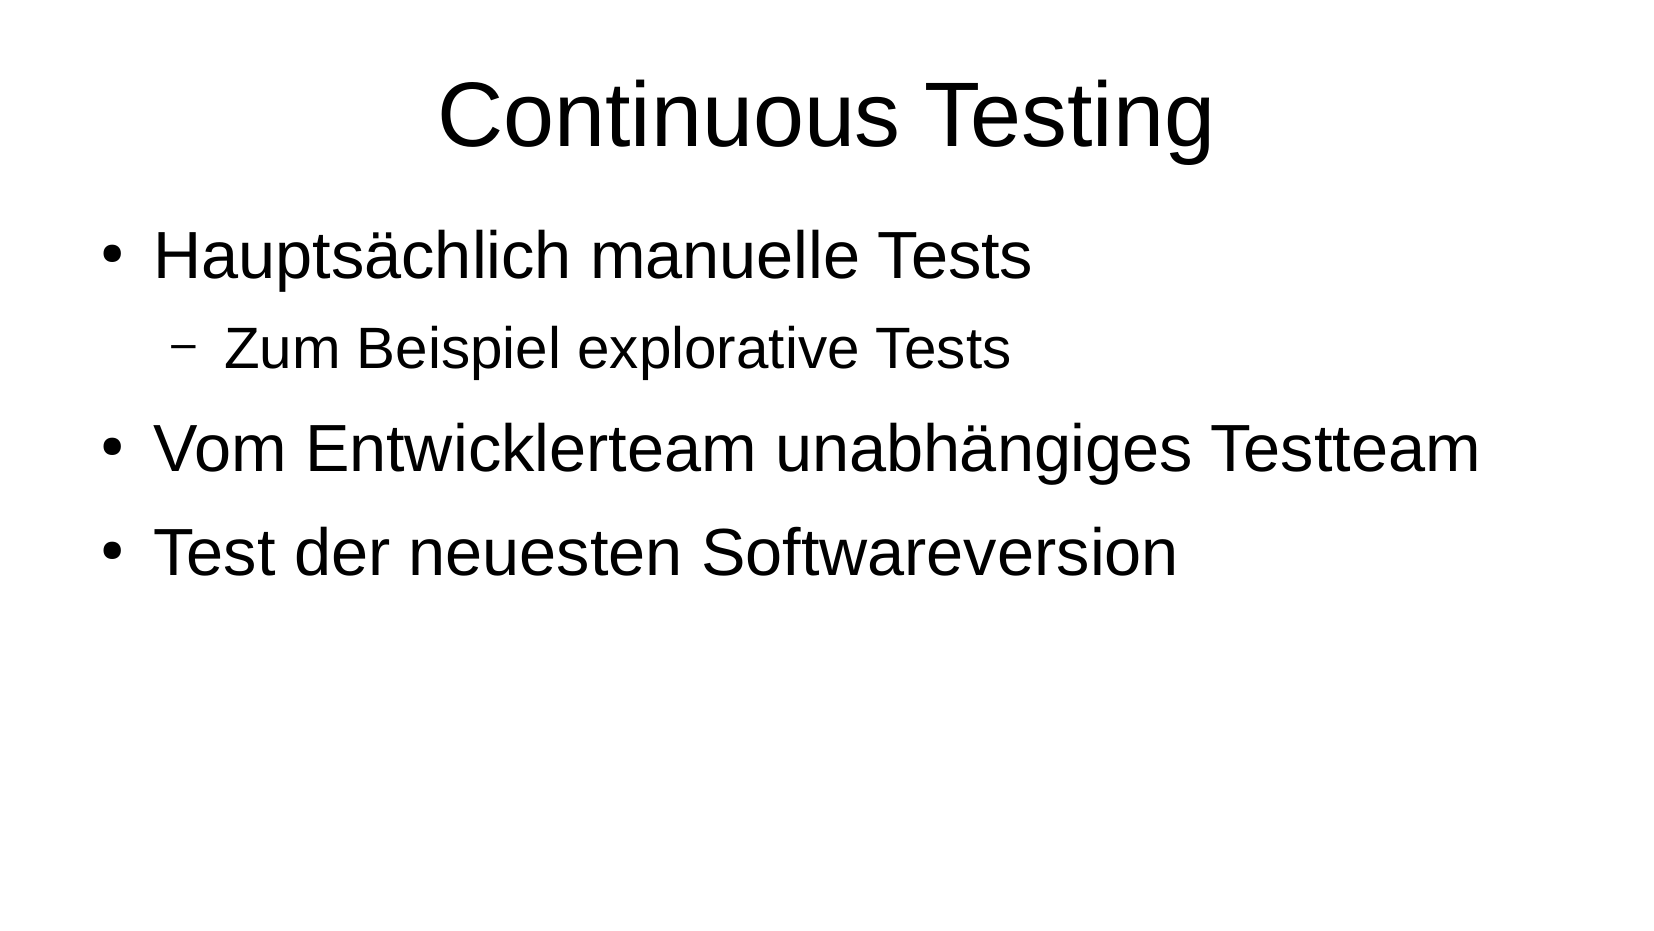

# Continuous Testing
Hauptsächlich manuelle Tests
Zum Beispiel explorative Tests
Vom Entwicklerteam unabhängiges Testteam
Test der neuesten Softwareversion